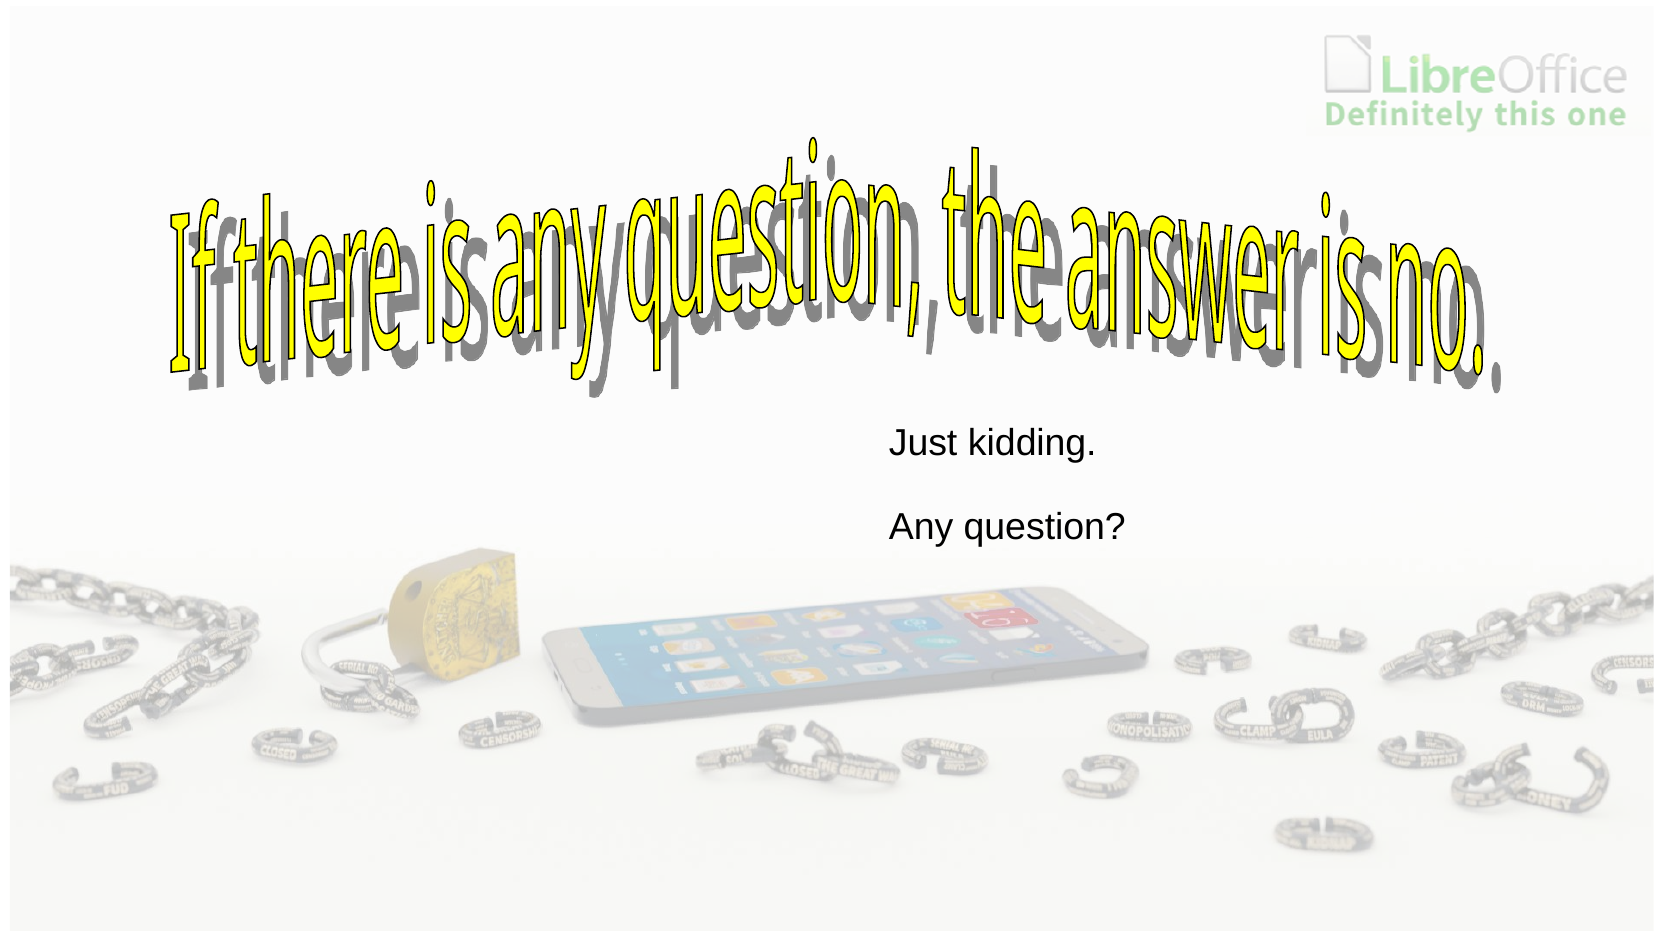

If there is any question, the answer is no.
Just kidding.
Any question?